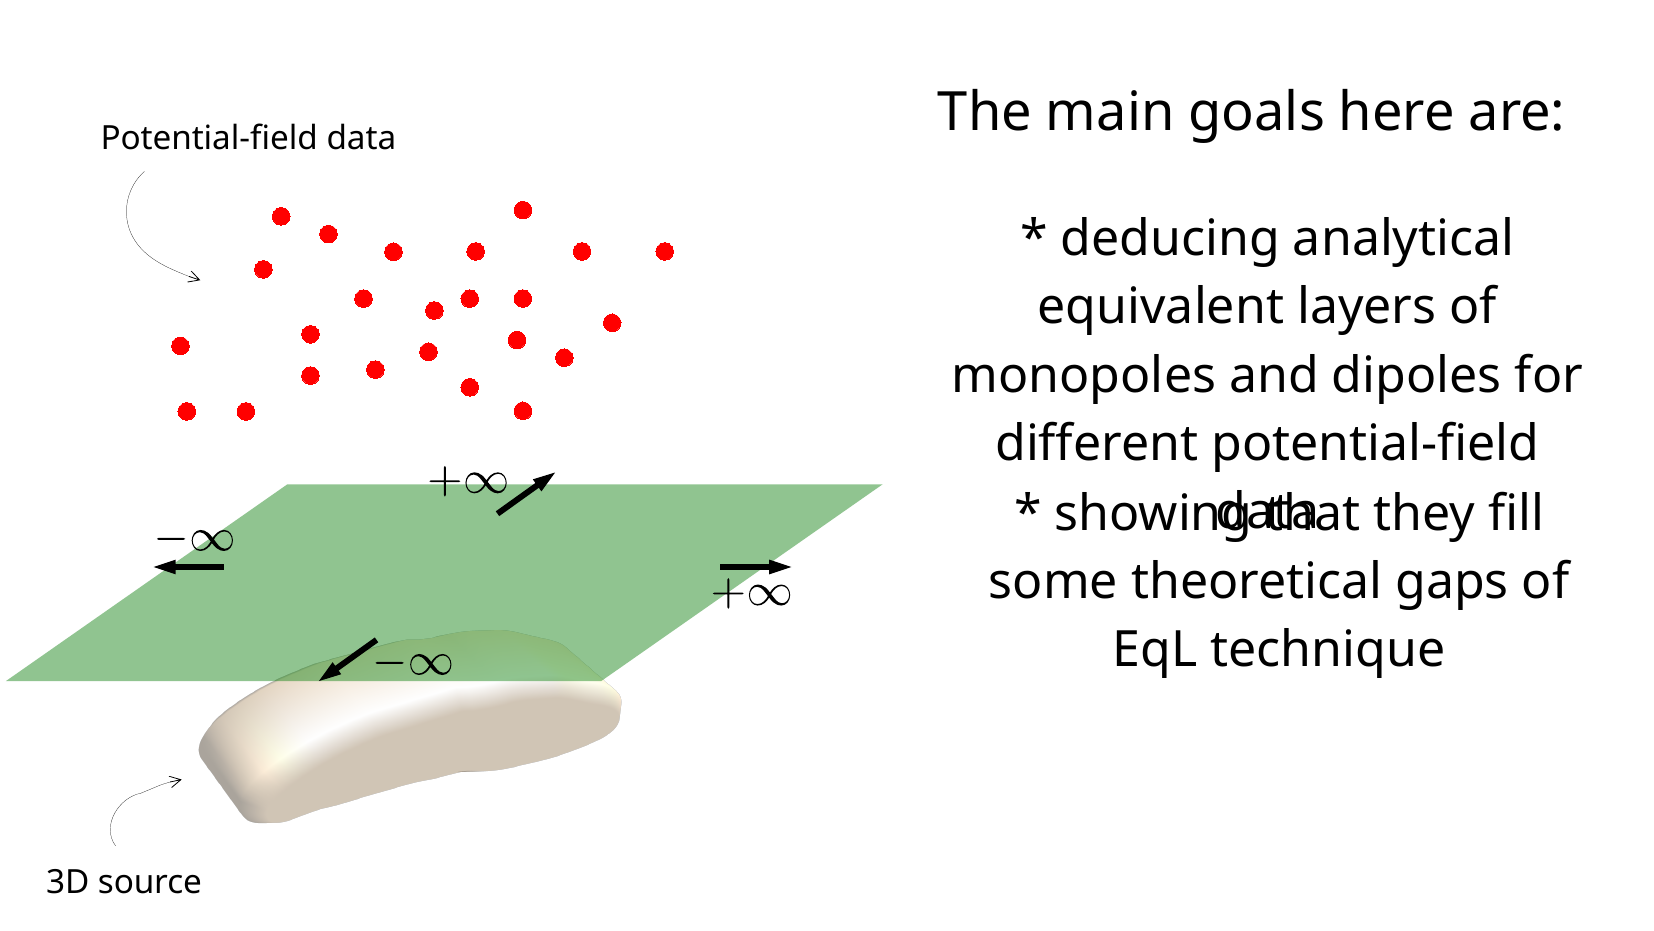

The main goals here are:
Potential-field data
* deducing analytical equivalent layers of monopoles and dipoles for different potential-field data
* showing that they fill some theoretical gaps of EqL technique
3D source